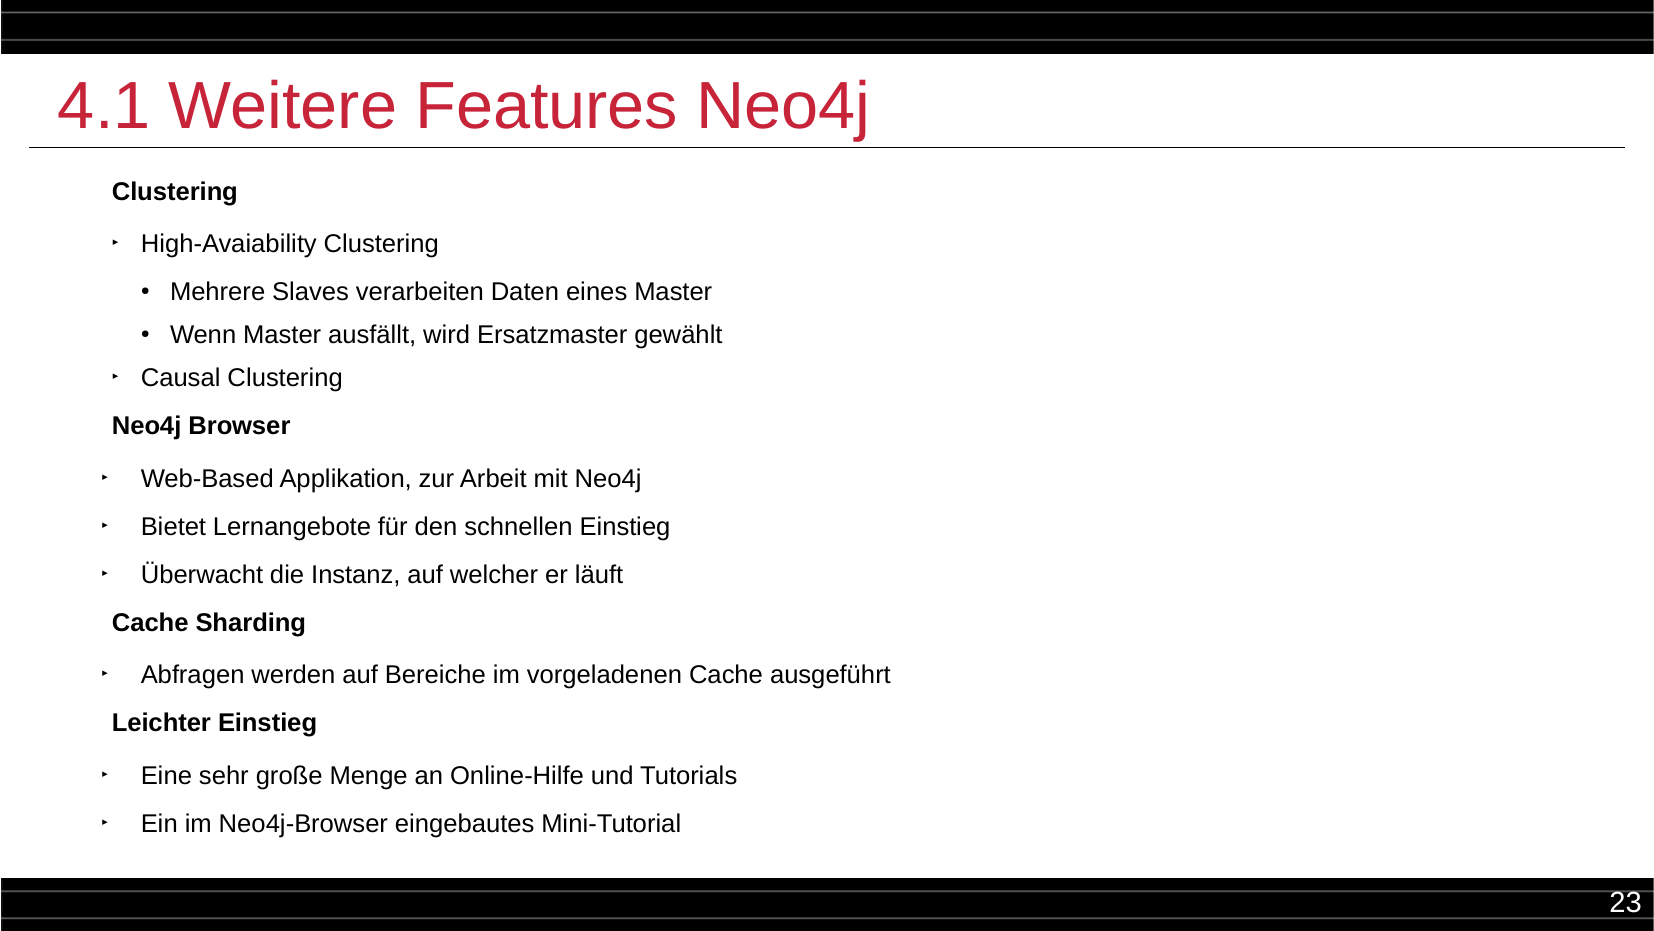

# 4.1 Weitere Features Neo4j
Clustering
High-Avaiability Clustering
Mehrere Slaves verarbeiten Daten eines Master
Wenn Master ausfällt, wird Ersatzmaster gewählt
Causal Clustering
Neo4j Browser
Web-Based Applikation, zur Arbeit mit Neo4j
Bietet Lernangebote für den schnellen Einstieg
Überwacht die Instanz, auf welcher er läuft
Cache Sharding
Abfragen werden auf Bereiche im vorgeladenen Cache ausgeführt
Leichter Einstieg
Eine sehr große Menge an Online-Hilfe und Tutorials
Ein im Neo4j-Browser eingebautes Mini-Tutorial